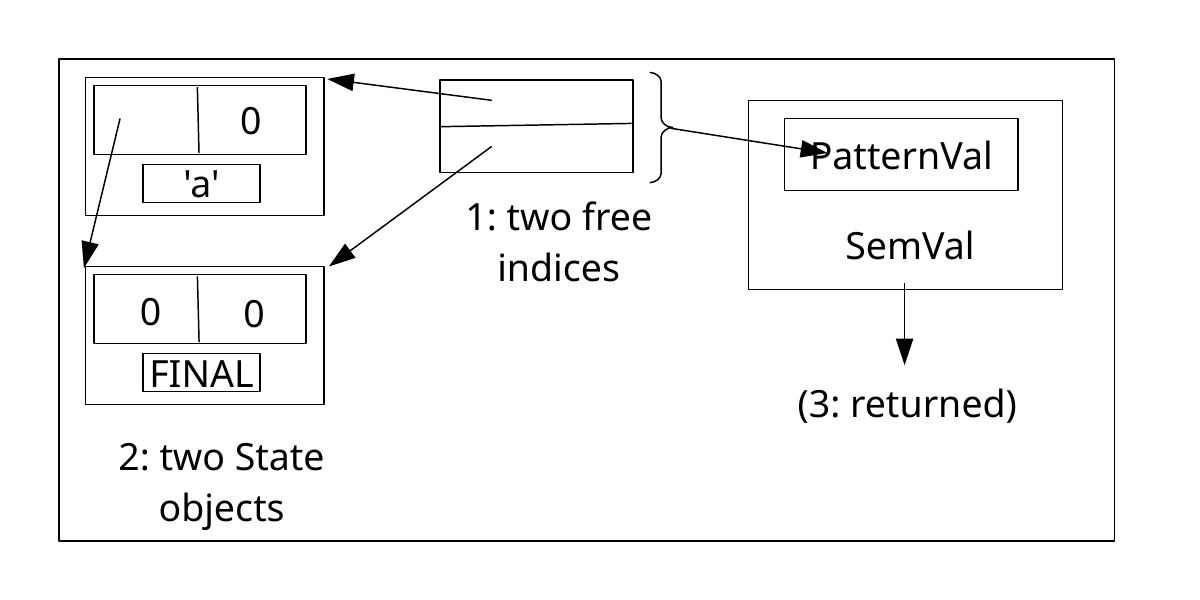

0
PatternVal
'a'
1: two free
indices
SemVal
0
0
FINAL
(3: returned)
2: two State
objects